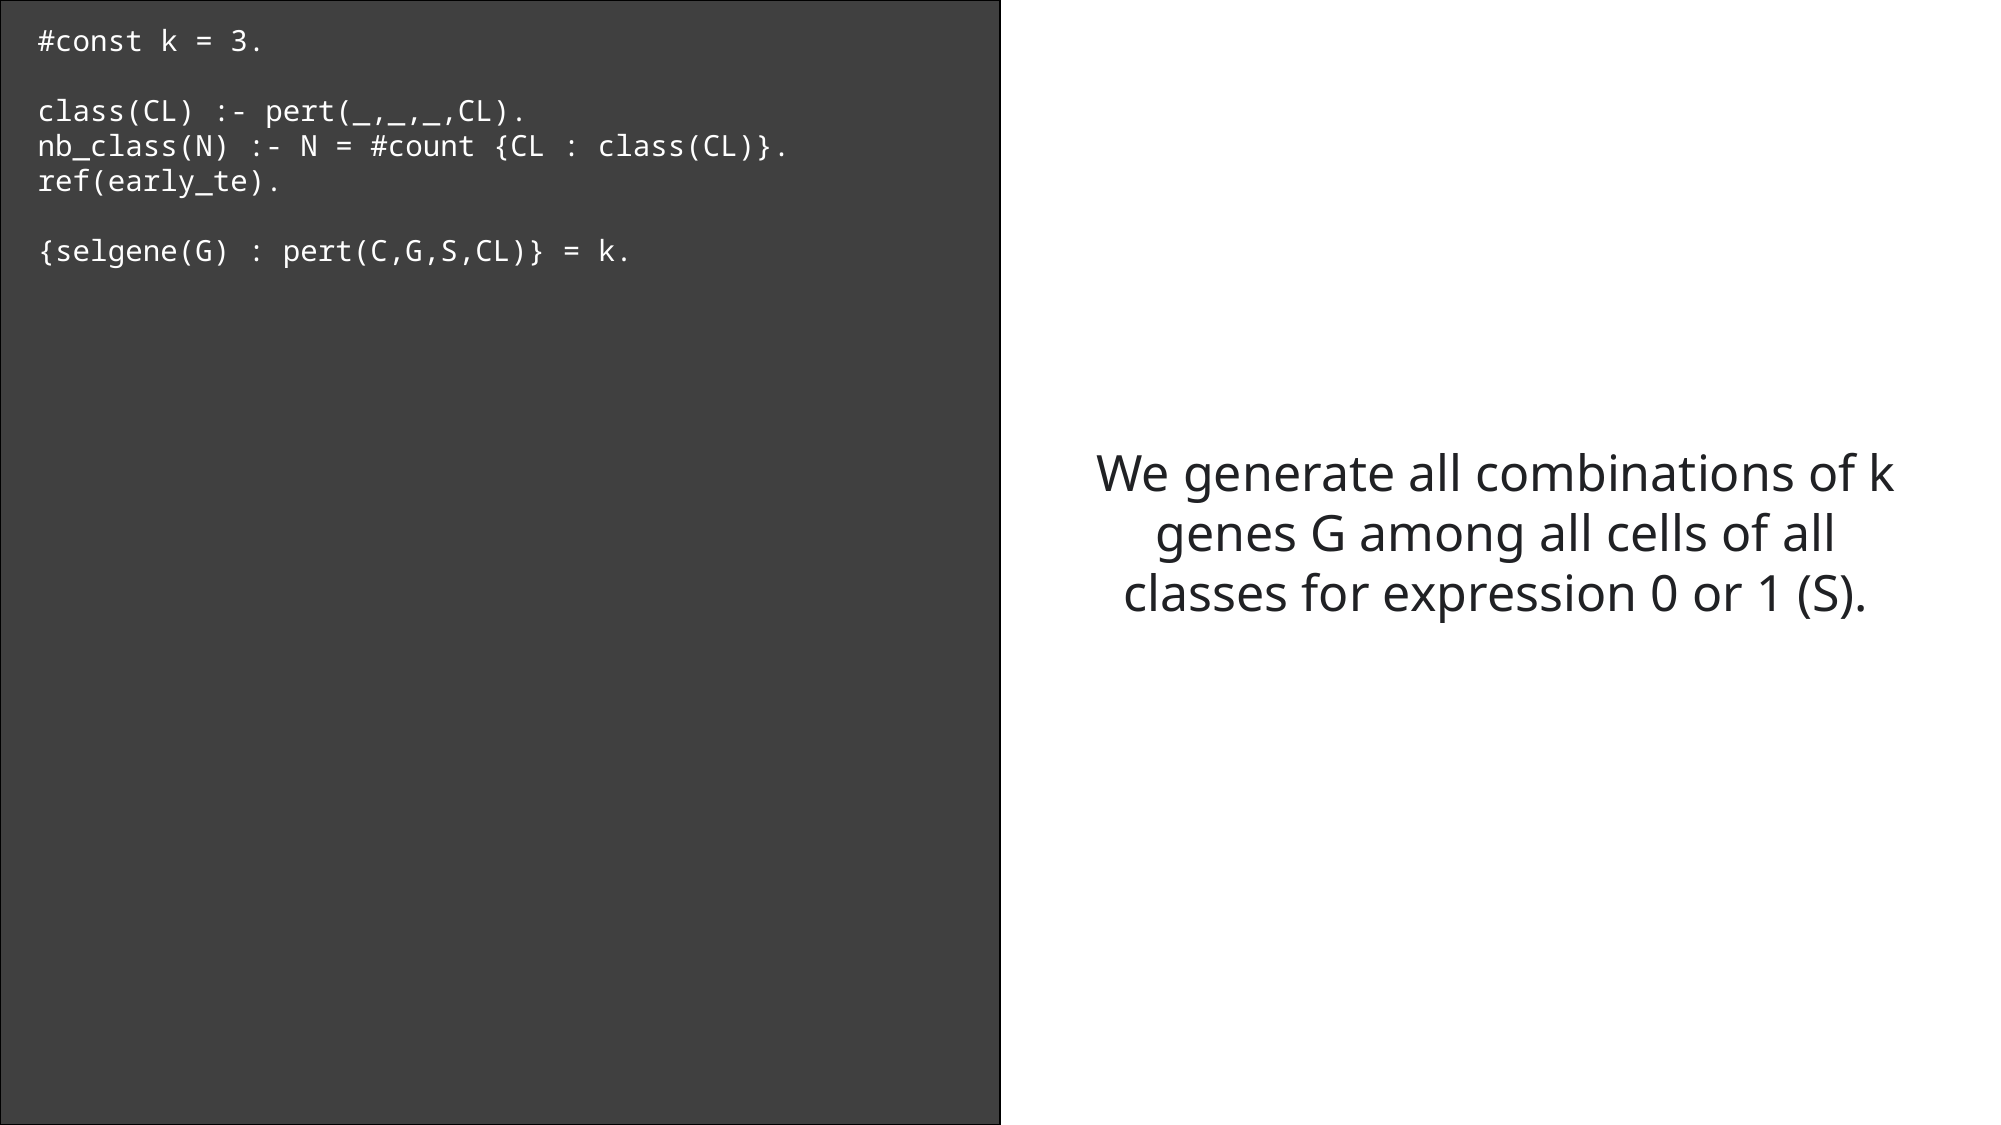

#const k = 3.
class(CL) :- pert(_,_,_,CL).
nb_class(N) :- N = #count {CL : class(CL)}.
ref(early_te).
{selgene(G) : pert(C,G,S,CL)} = k.
We generate all combinations of k genes G among all cells of all classes for expression 0 or 1 (S).